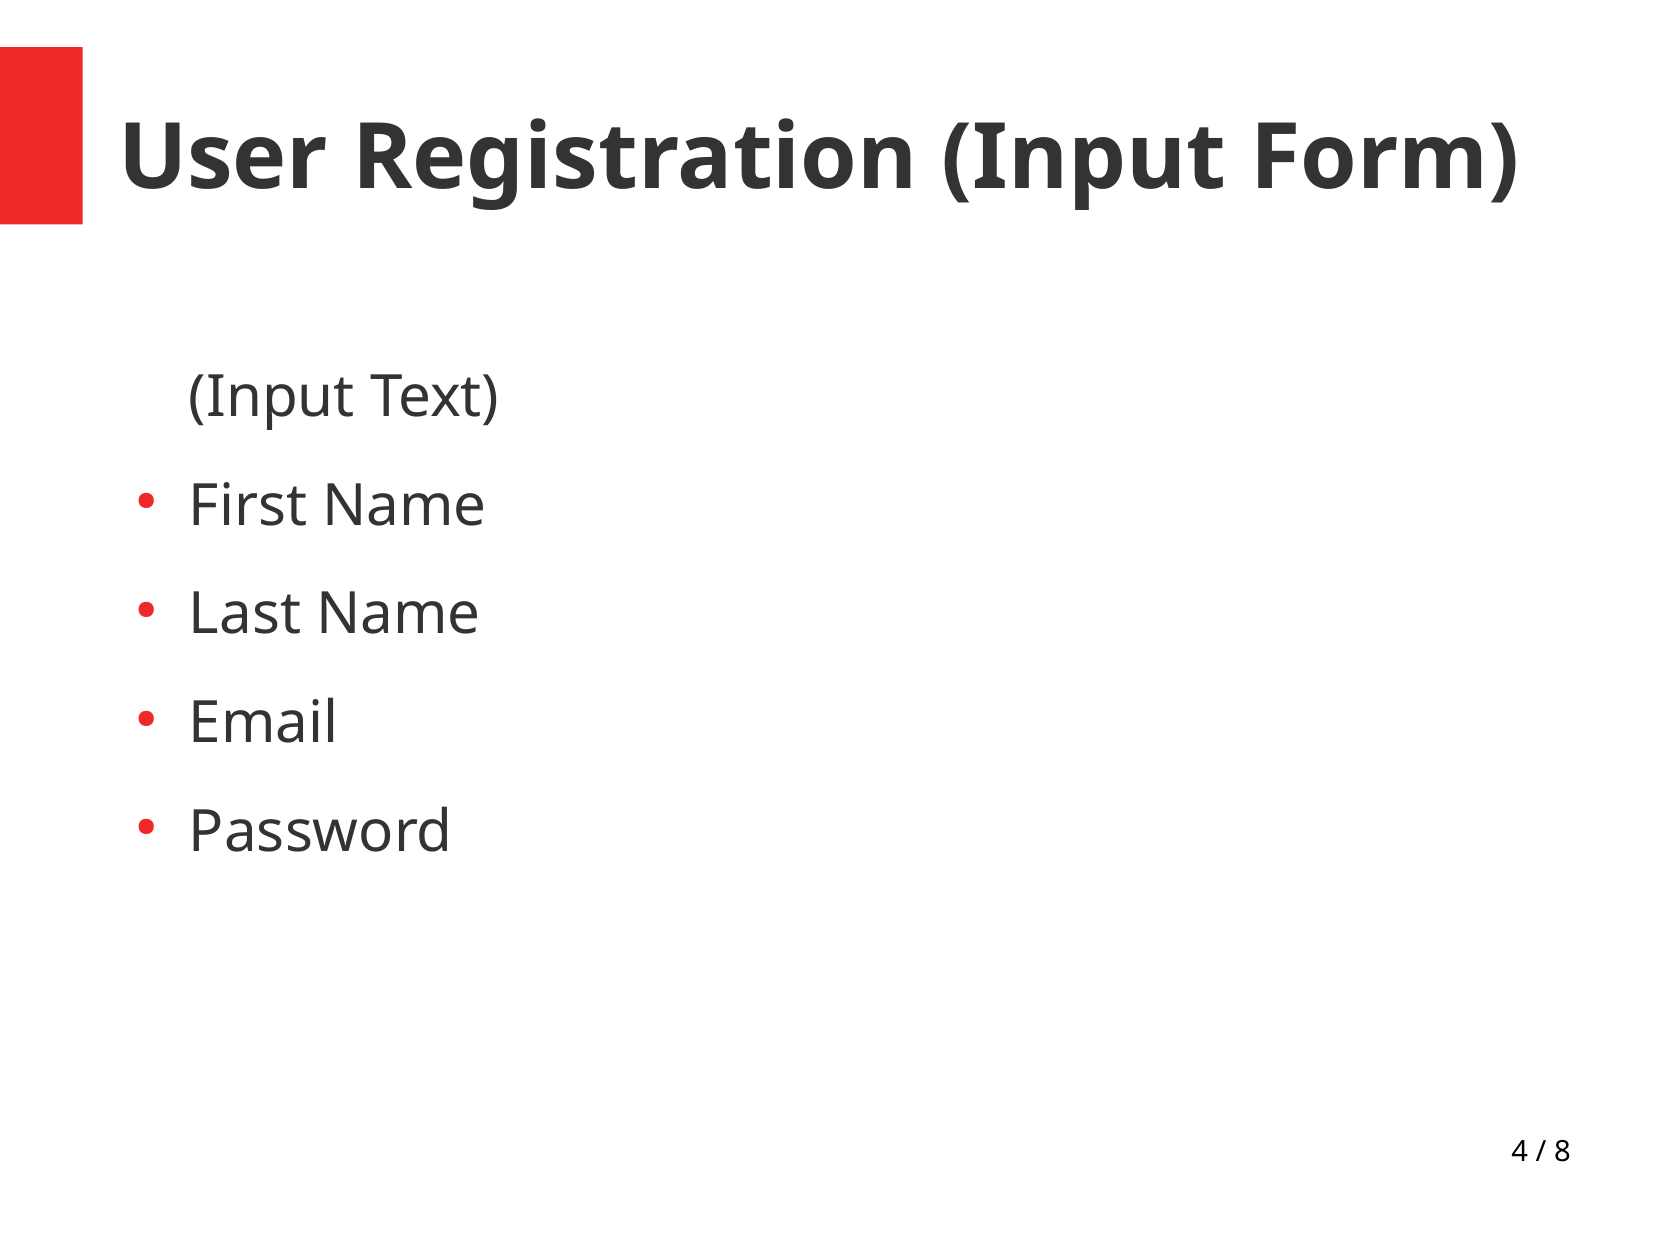

# User Registration (Input Form)
(Input Text)
First Name
Last Name
Email
Password
4